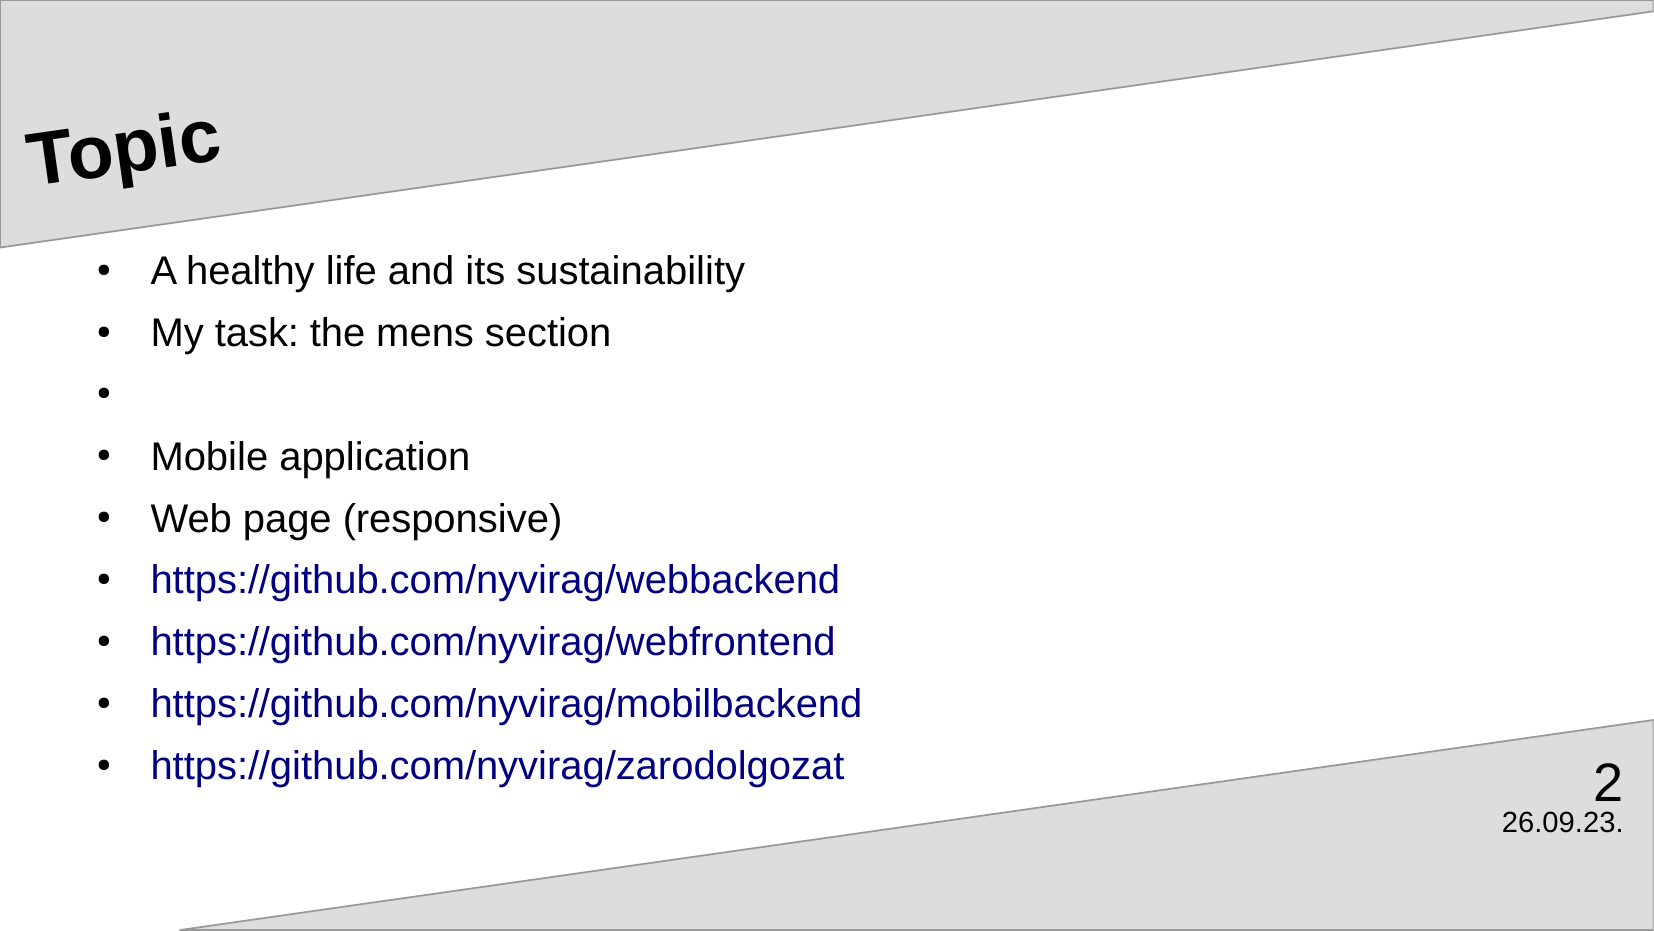

# Topic
A healthy life and its sustainability
My task: the mens section
Mobile application
Web page (responsive)
https://github.com/nyvirag/webbackend
https://github.com/nyvirag/webfrontend
https://github.com/nyvirag/mobilbackend
https://github.com/nyvirag/zarodolgozat
2